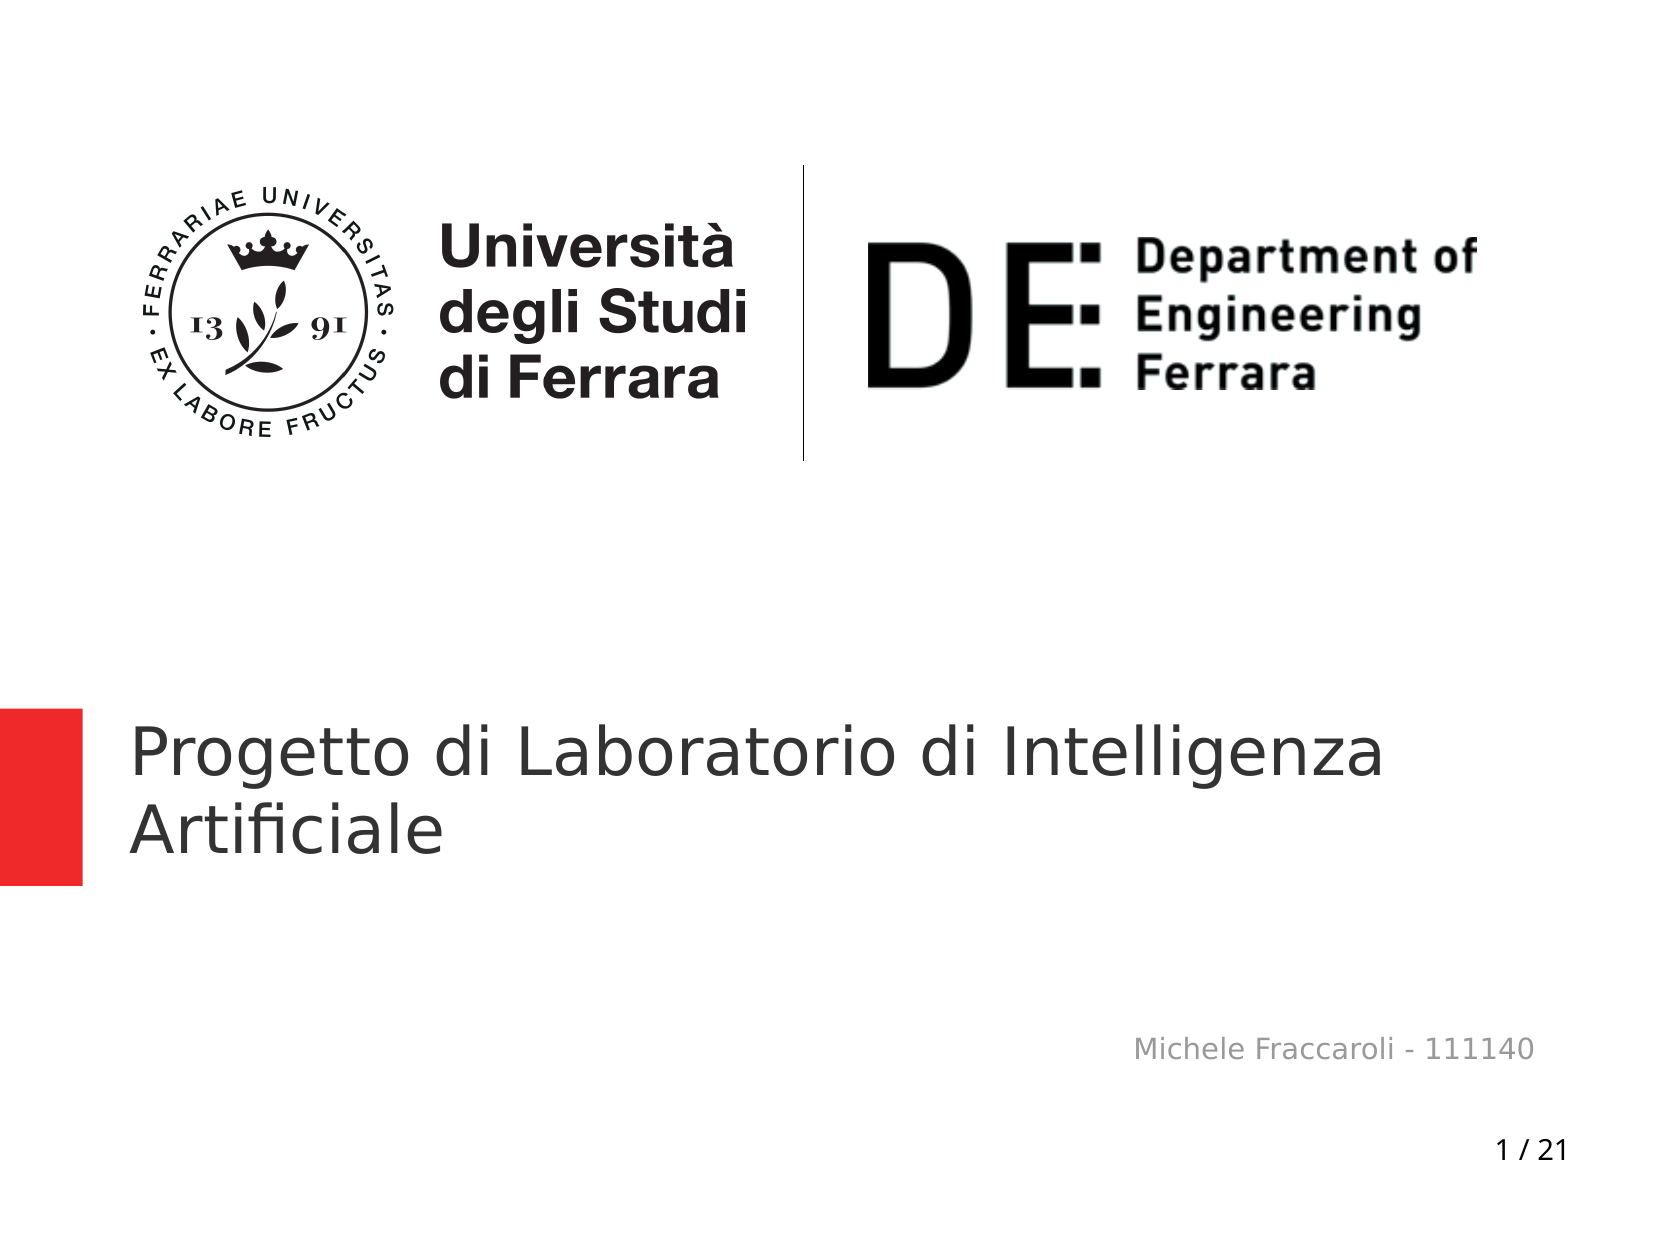

# Progetto di Laboratorio di Intelligenza Artificiale
Michele Fraccaroli - 111140
1